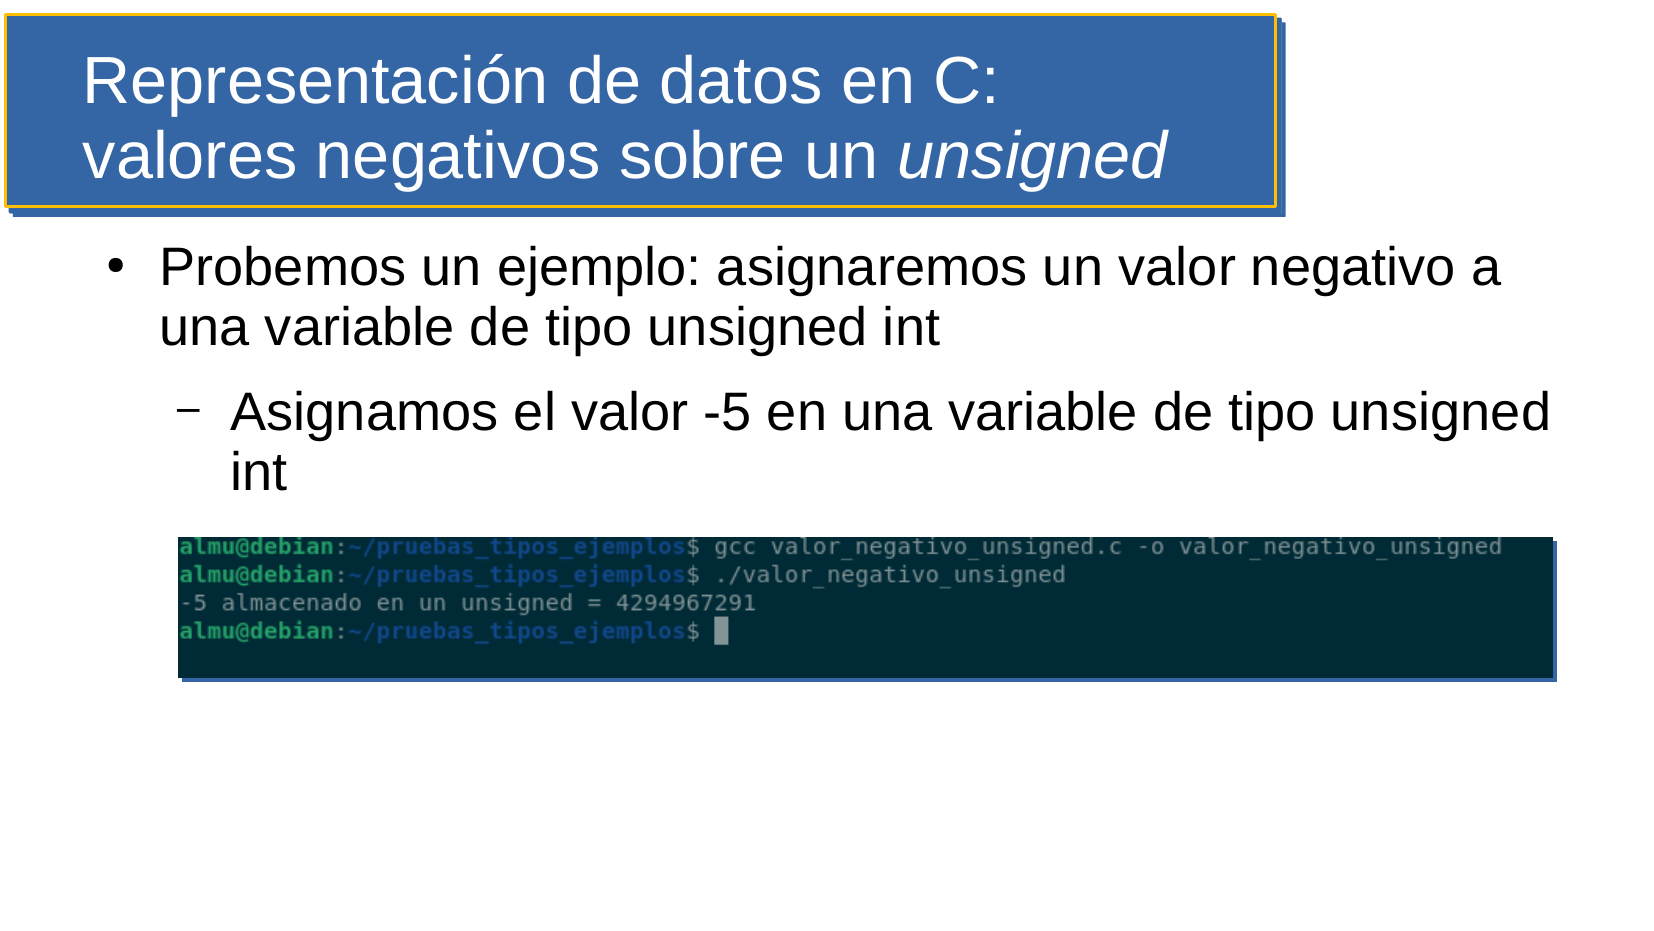

# Representación de datos en C: valores negativos sobre un unsigned
Probemos un ejemplo: asignaremos un valor negativo a una variable de tipo unsigned int
Asignamos el valor -5 en una variable de tipo unsigned int